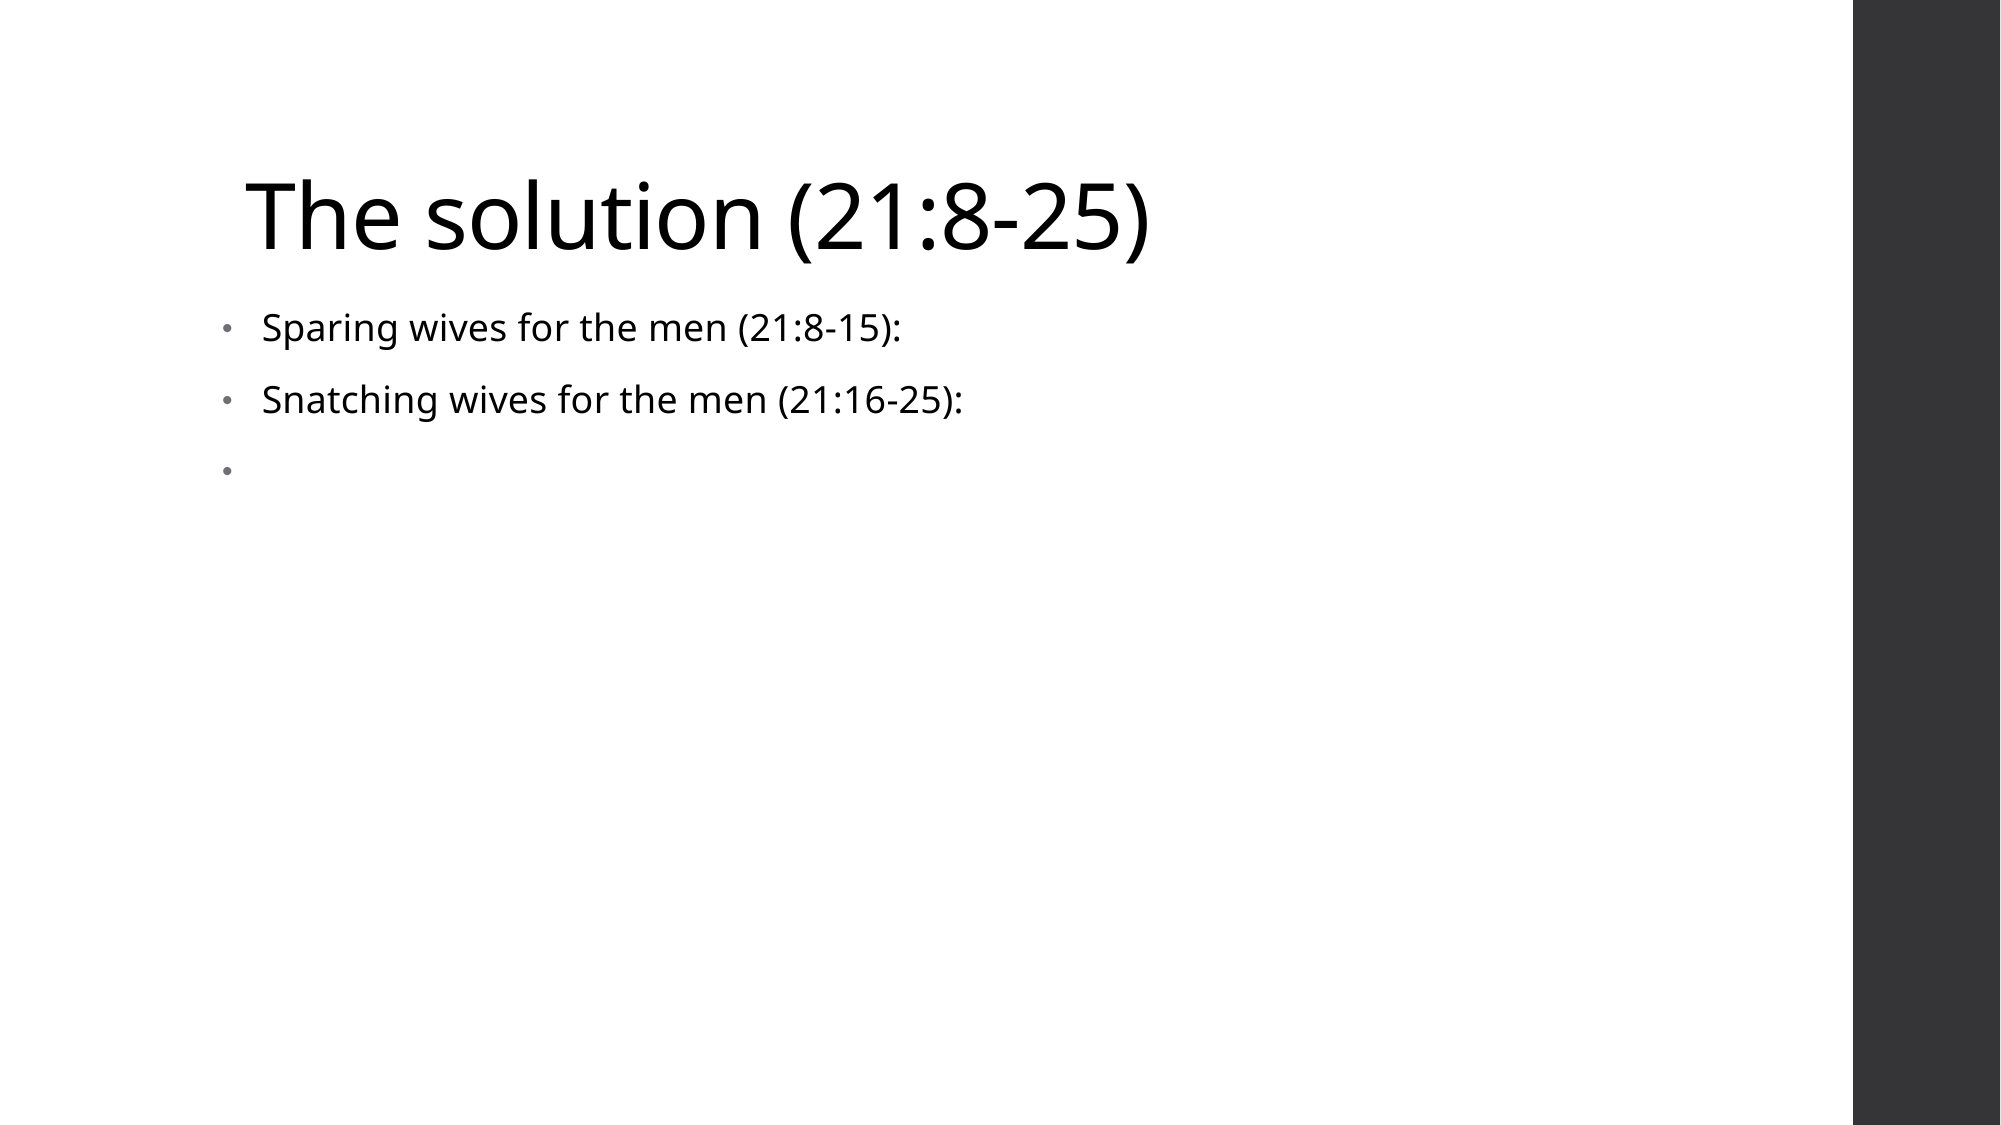

# The solution (21:8-25)
 Sparing wives for the men (21:8-15):
 Snatching wives for the men (21:16-25):